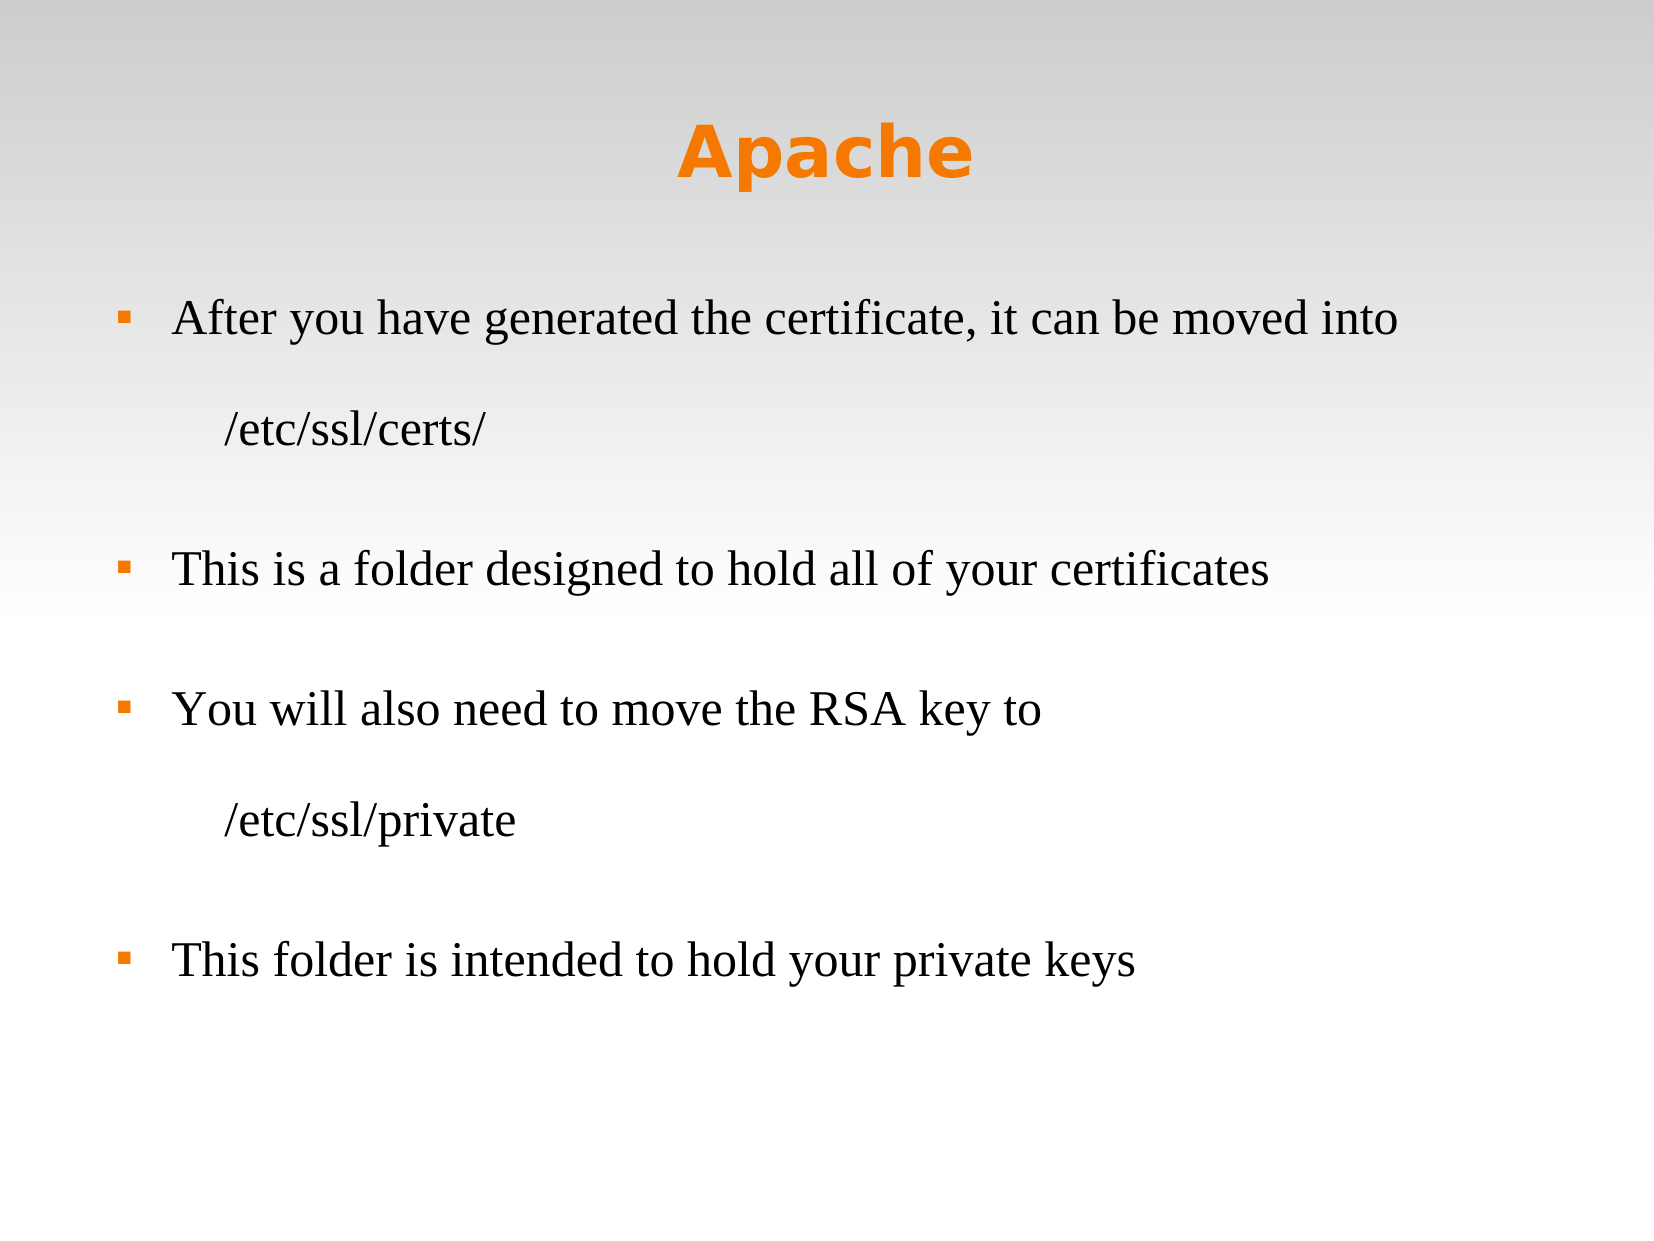

# Apache
After you have generated the certificate, it can be moved into
/etc/ssl/certs/
This is a folder designed to hold all of your certificates
You will also need to move the RSA key to
/etc/ssl/private
This folder is intended to hold your private keys